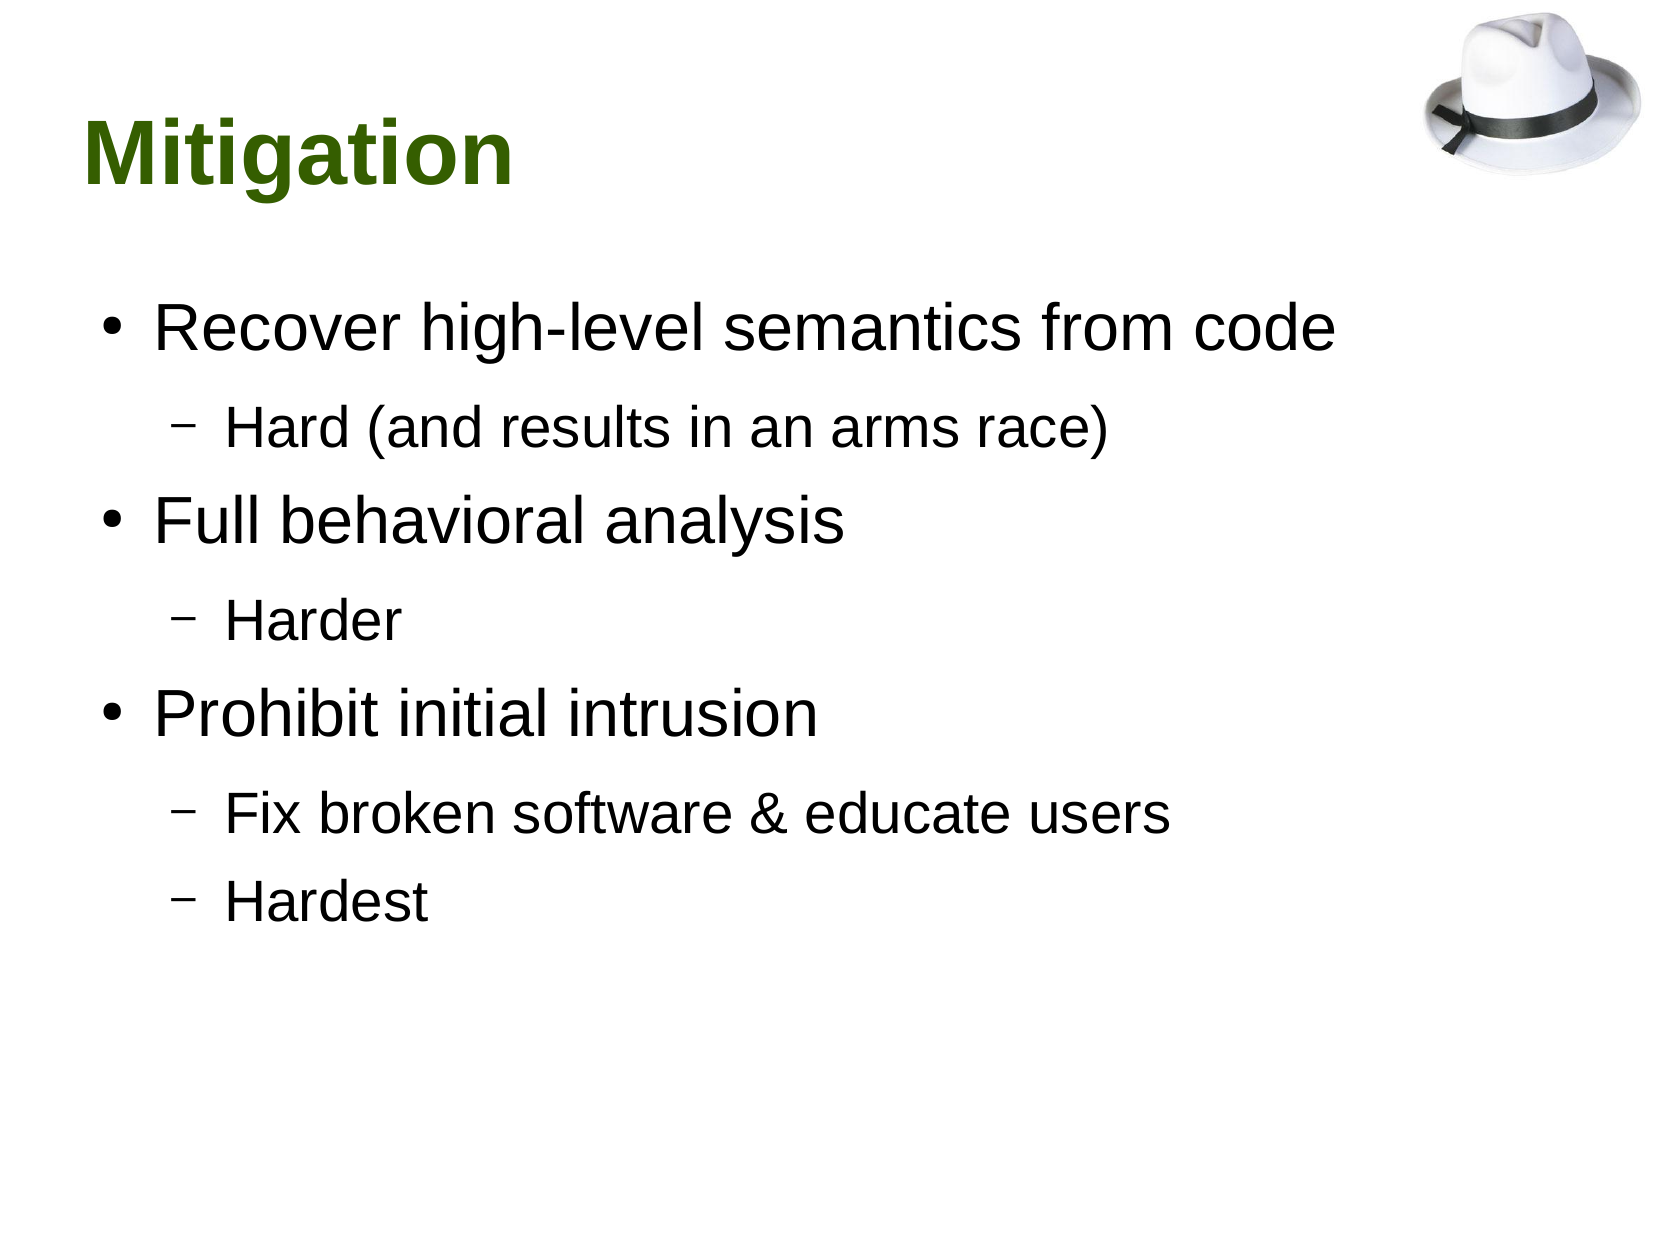

# Mitigation
Recover high-level semantics from code
Hard (and results in an arms race)
Full behavioral analysis
Harder
Prohibit initial intrusion
Fix broken software & educate users
Hardest